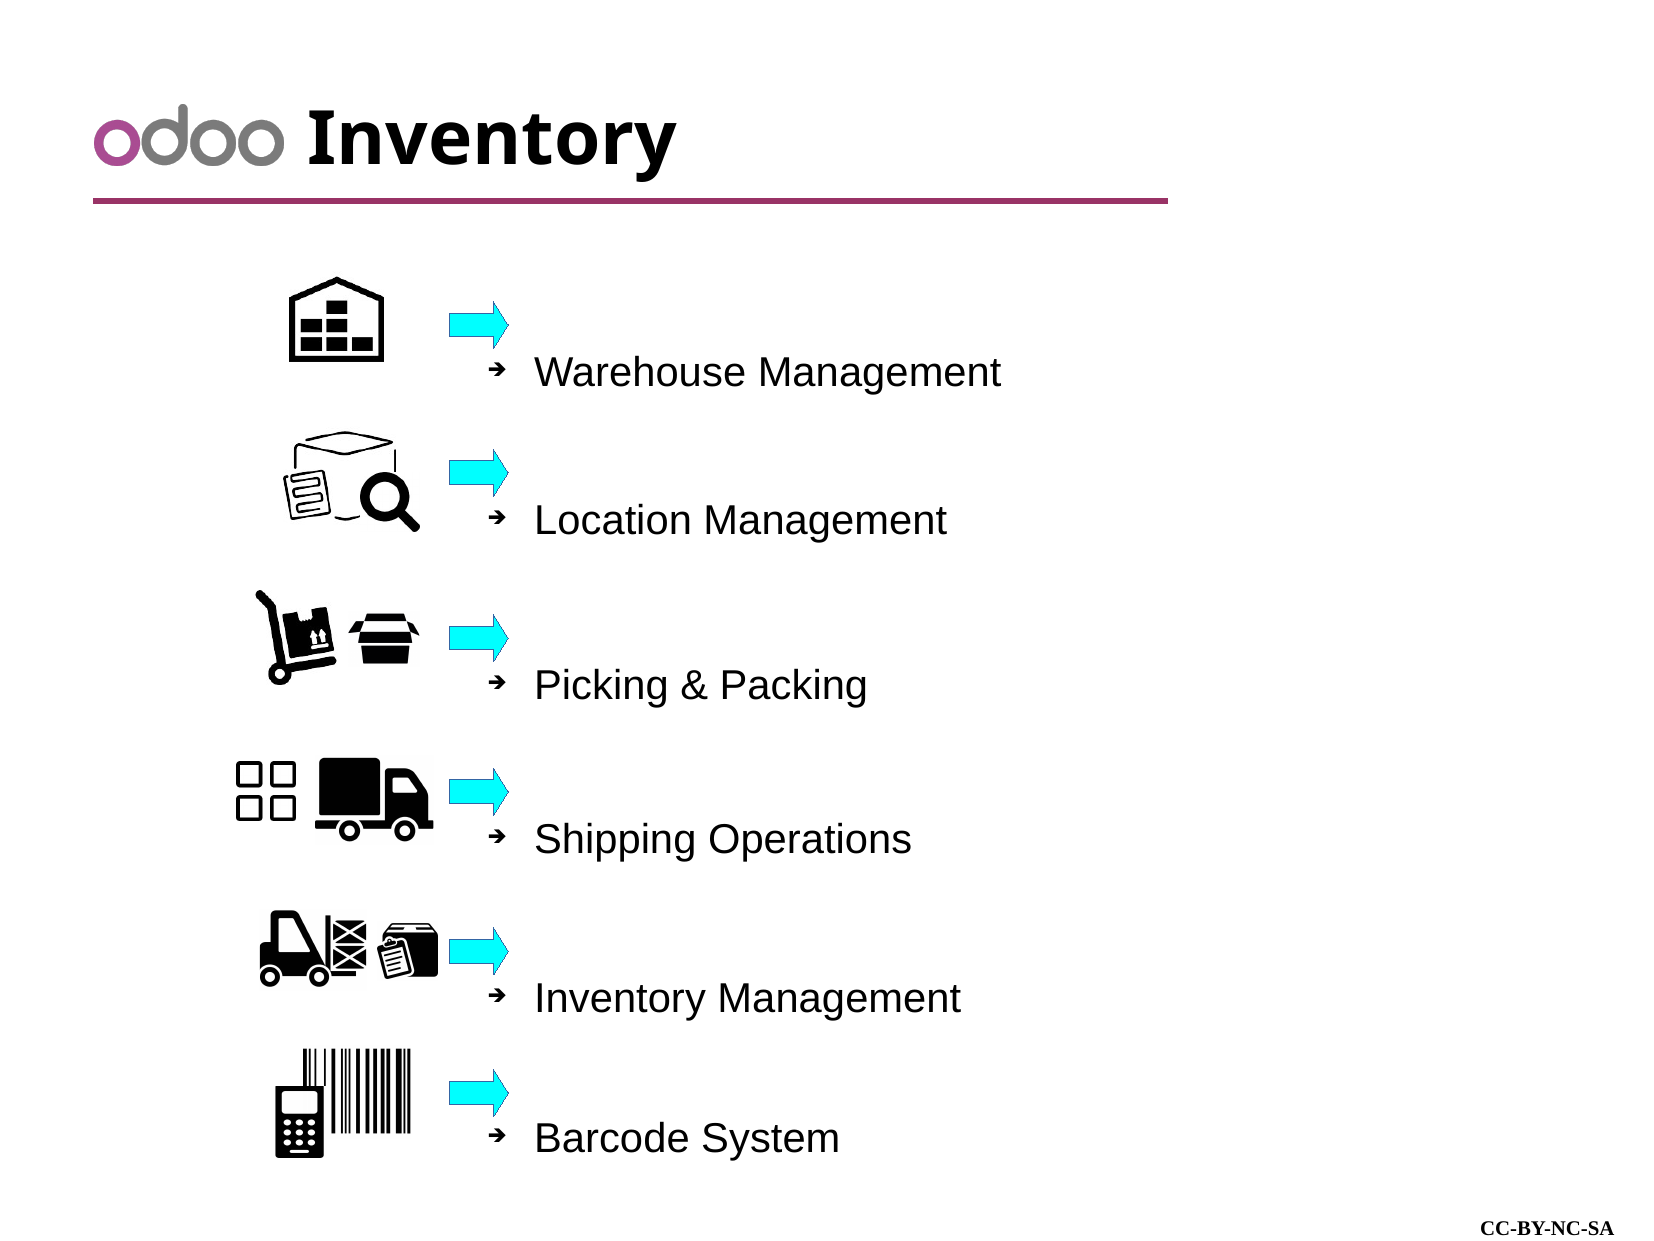

# Inventory
 Warehouse Management
 Location Management
 Picking & Packing
 Shipping Operations
 Inventory Management
 Barcode System